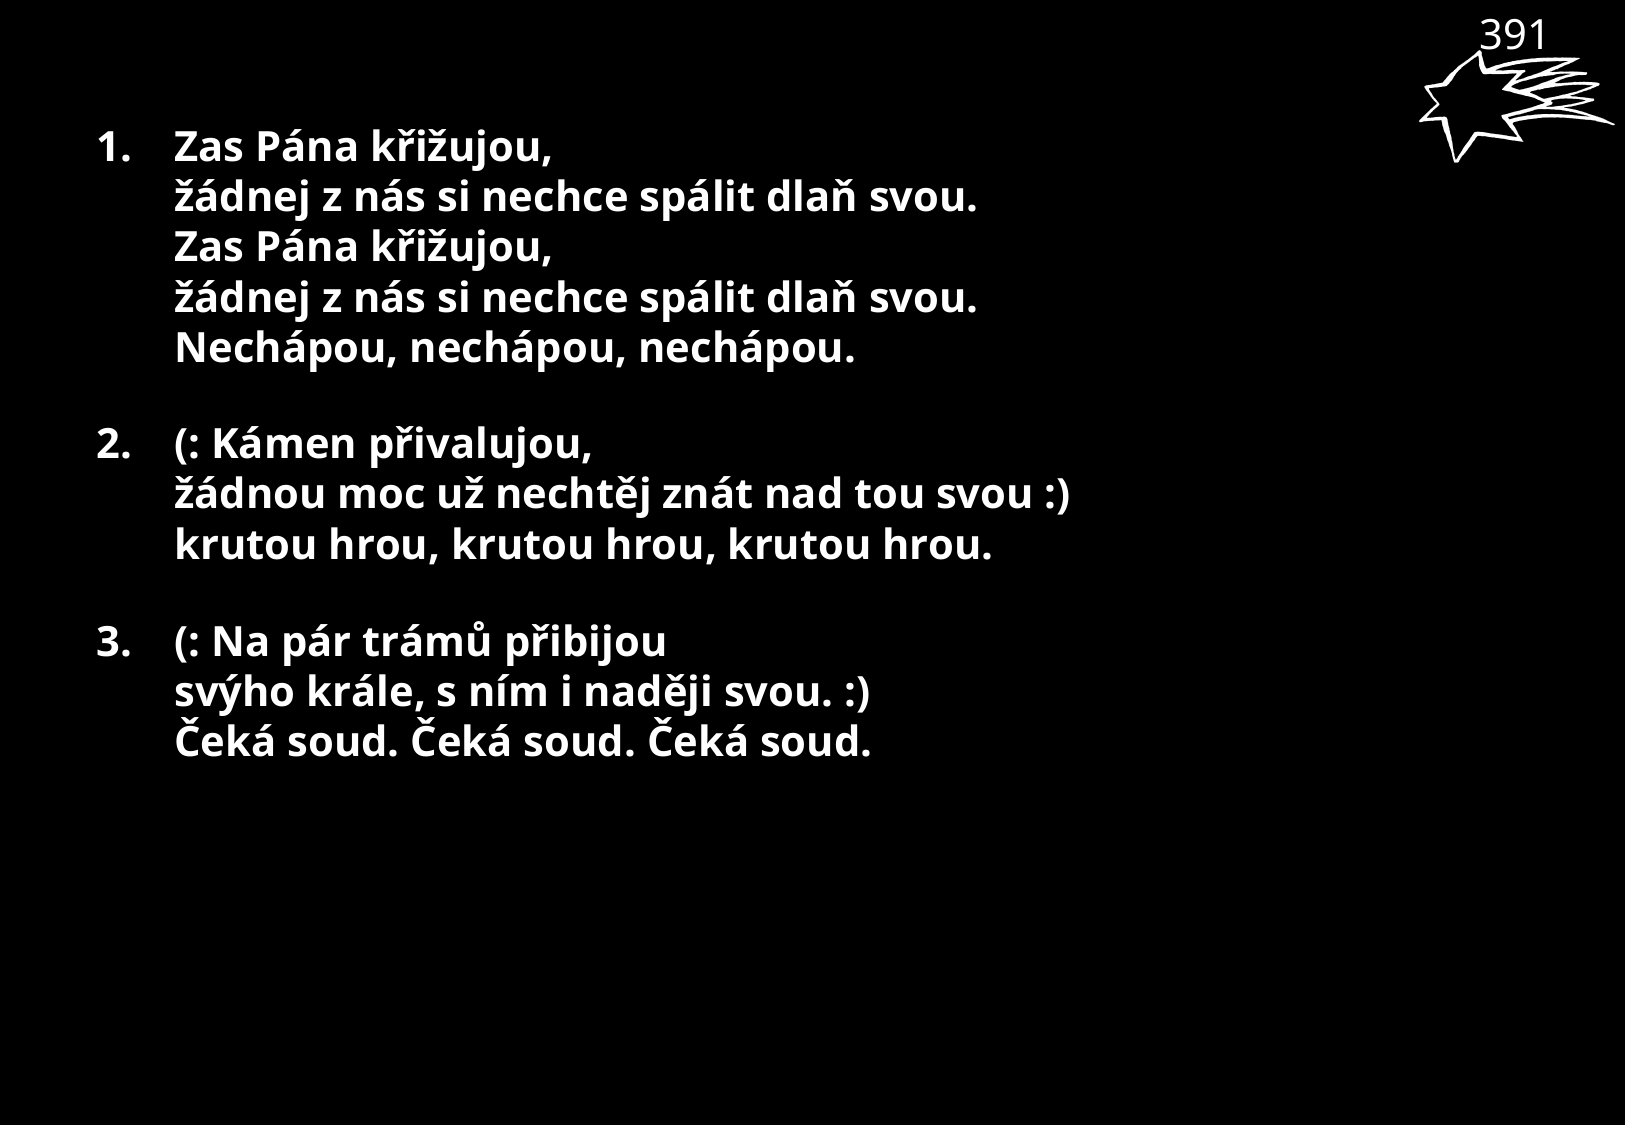

391
# Zas Pána křižujou, žádnej z nás si nechce spálit dlaň svou. Zas Pána křižujou, žádnej z nás si nechce spálit dlaň svou. Nechápou, nechápou, nechápou.
(: Kámen přivalujou,
žádnou moc už nechtěj znát nad tou svou :)
krutou hrou, krutou hrou, krutou hrou.
(: Na pár trámů přibijou
svýho krále, s ním i naději svou. :)
Čeká soud. Čeká soud. Čeká soud.